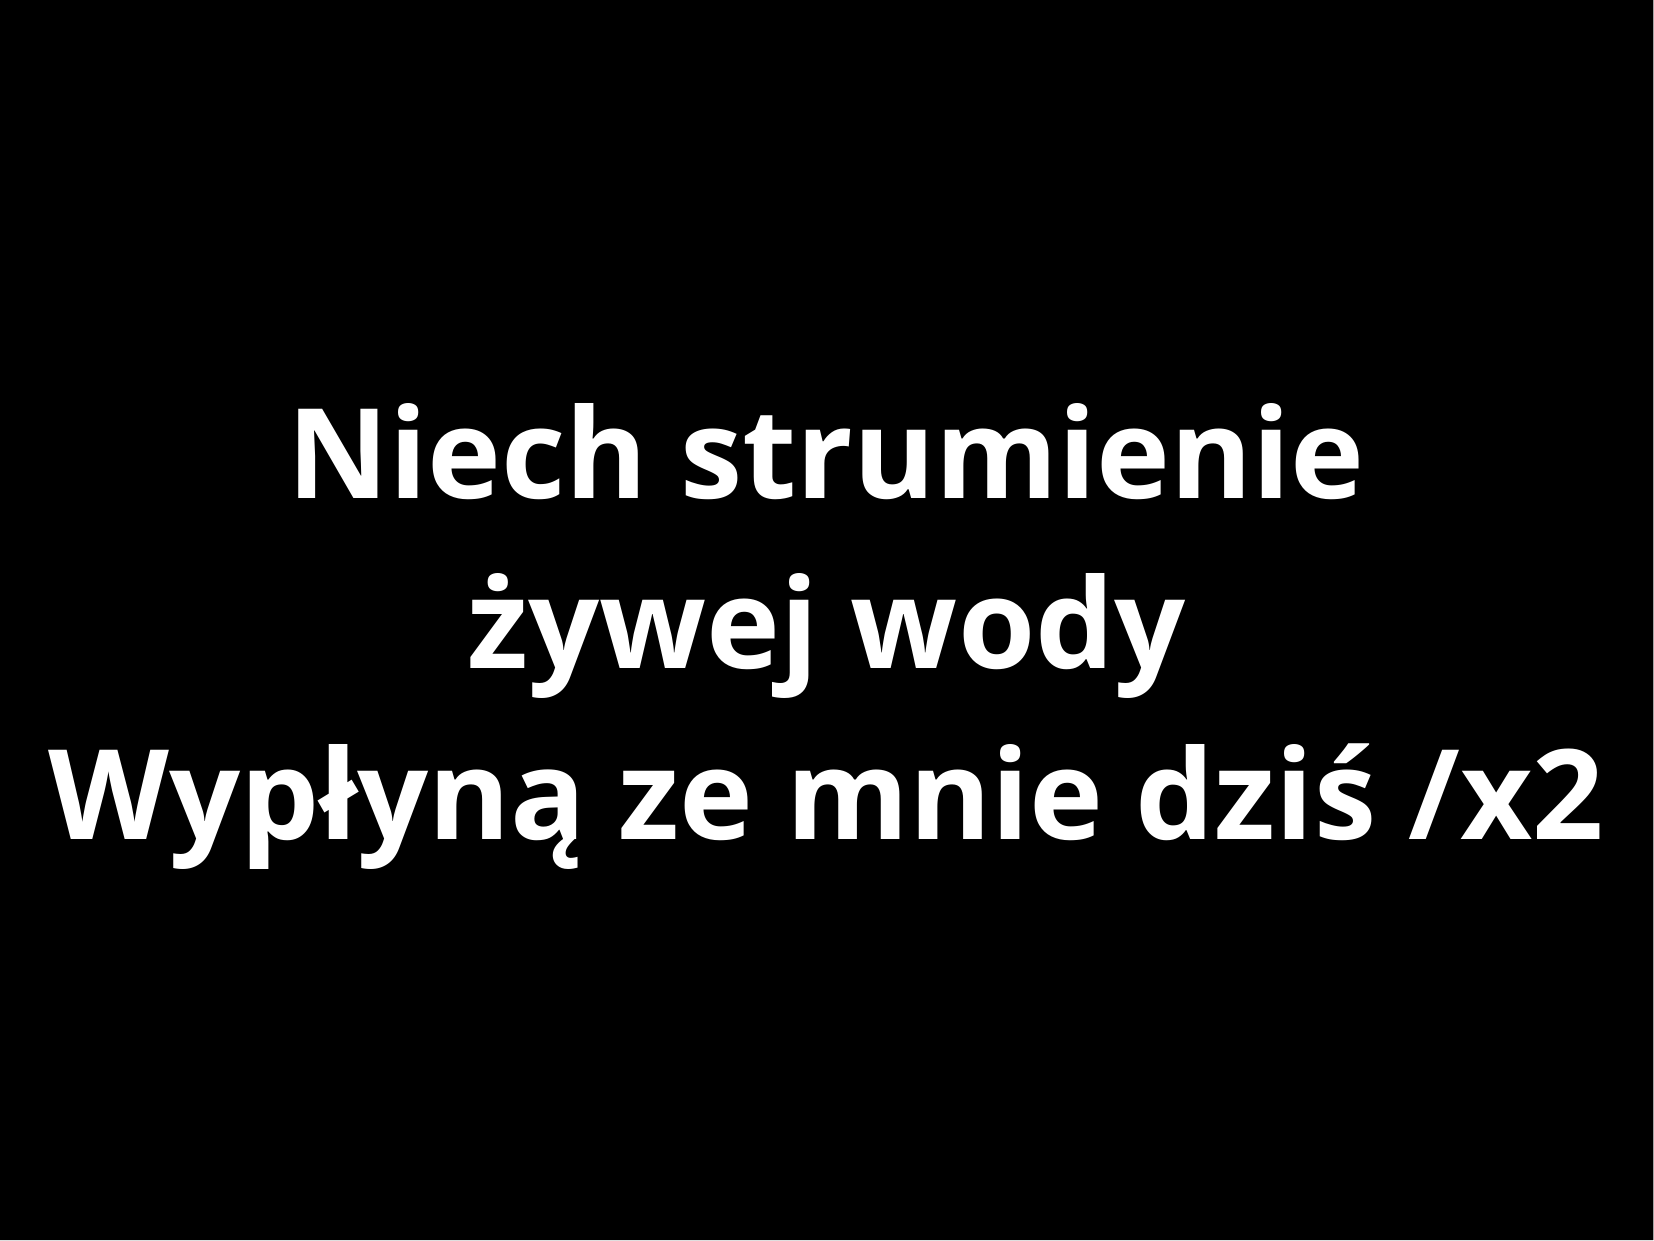

# Niech strumienie żywej wody Wypłyną ze mnie dziś /x2